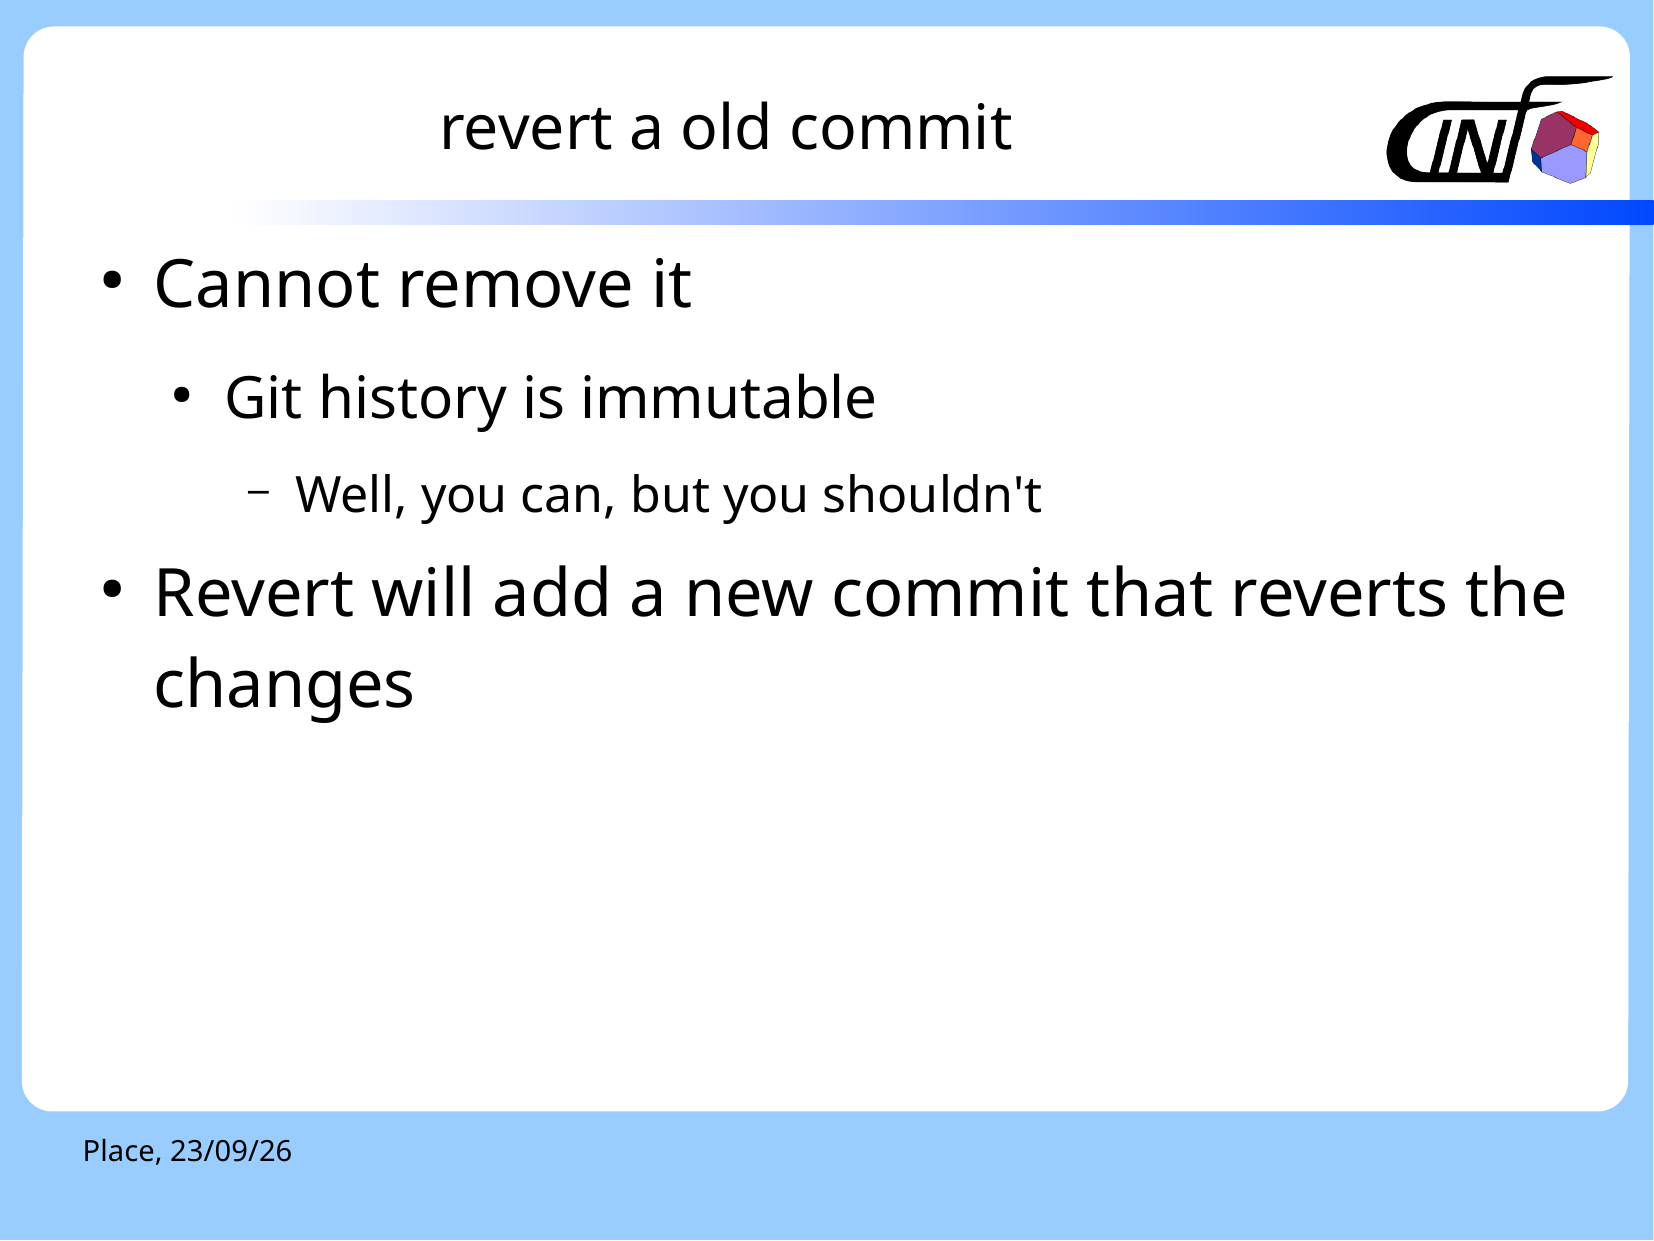

# revert a old commit
Cannot remove it
Git history is immutable
Well, you can, but you shouldn't
Revert will add a new commit that reverts the changes